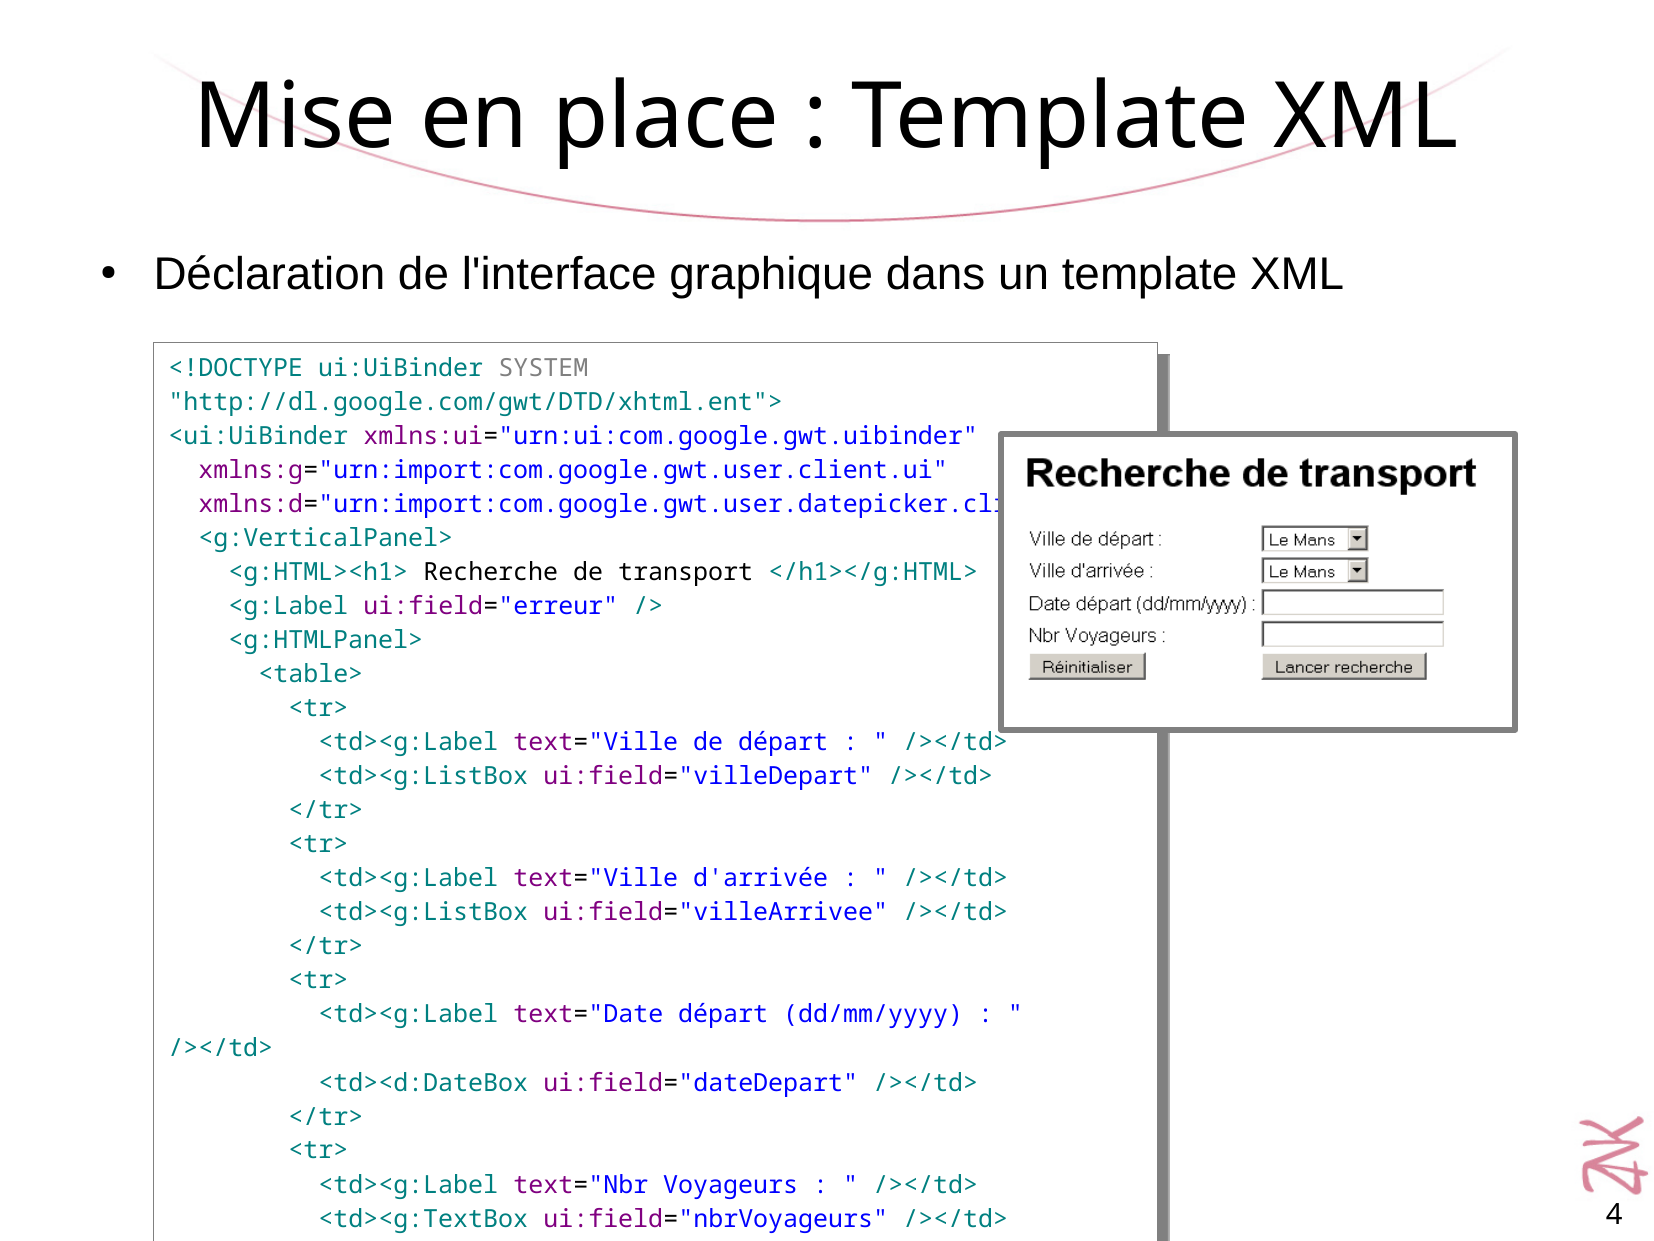

# Mise en place : Template XML
Déclaration de l'interface graphique dans un template XML
<!DOCTYPE ui:UiBinder SYSTEM "http://dl.google.com/gwt/DTD/xhtml.ent">
<ui:UiBinder xmlns:ui="urn:ui:com.google.gwt.uibinder"
 xmlns:g="urn:import:com.google.gwt.user.client.ui"
 xmlns:d="urn:import:com.google.gwt.user.datepicker.client">
 <g:VerticalPanel>
 <g:HTML><h1> Recherche de transport </h1></g:HTML>
 <g:Label ui:field="erreur" />
 <g:HTMLPanel>
 <table>
 <tr>
 <td><g:Label text="Ville de départ : " /></td>
 <td><g:ListBox ui:field="villeDepart" /></td>
 </tr>
 <tr>
 <td><g:Label text="Ville d'arrivée : " /></td>
 <td><g:ListBox ui:field="villeArrivee" /></td>
 </tr>
 <tr>
 <td><g:Label text="Date départ (dd/mm/yyyy) : " /></td>
 <td><d:DateBox ui:field="dateDepart" /></td>
 </tr>
 <tr>
 <td><g:Label text="Nbr Voyageurs : " /></td>
 <td><g:TextBox ui:field="nbrVoyageurs" /></td>
 </tr>
 <tr>
 <td><g:Button ui:field="reset" text="Réinitialiser" /></td>
 <td><g:Button ui:field="recherche" text="Lancer recherche" /></td>
 </tr>
 </table>
 </g:HTMLPanel>
 </g:VerticalPanel>
</ui:UiBinder>
4